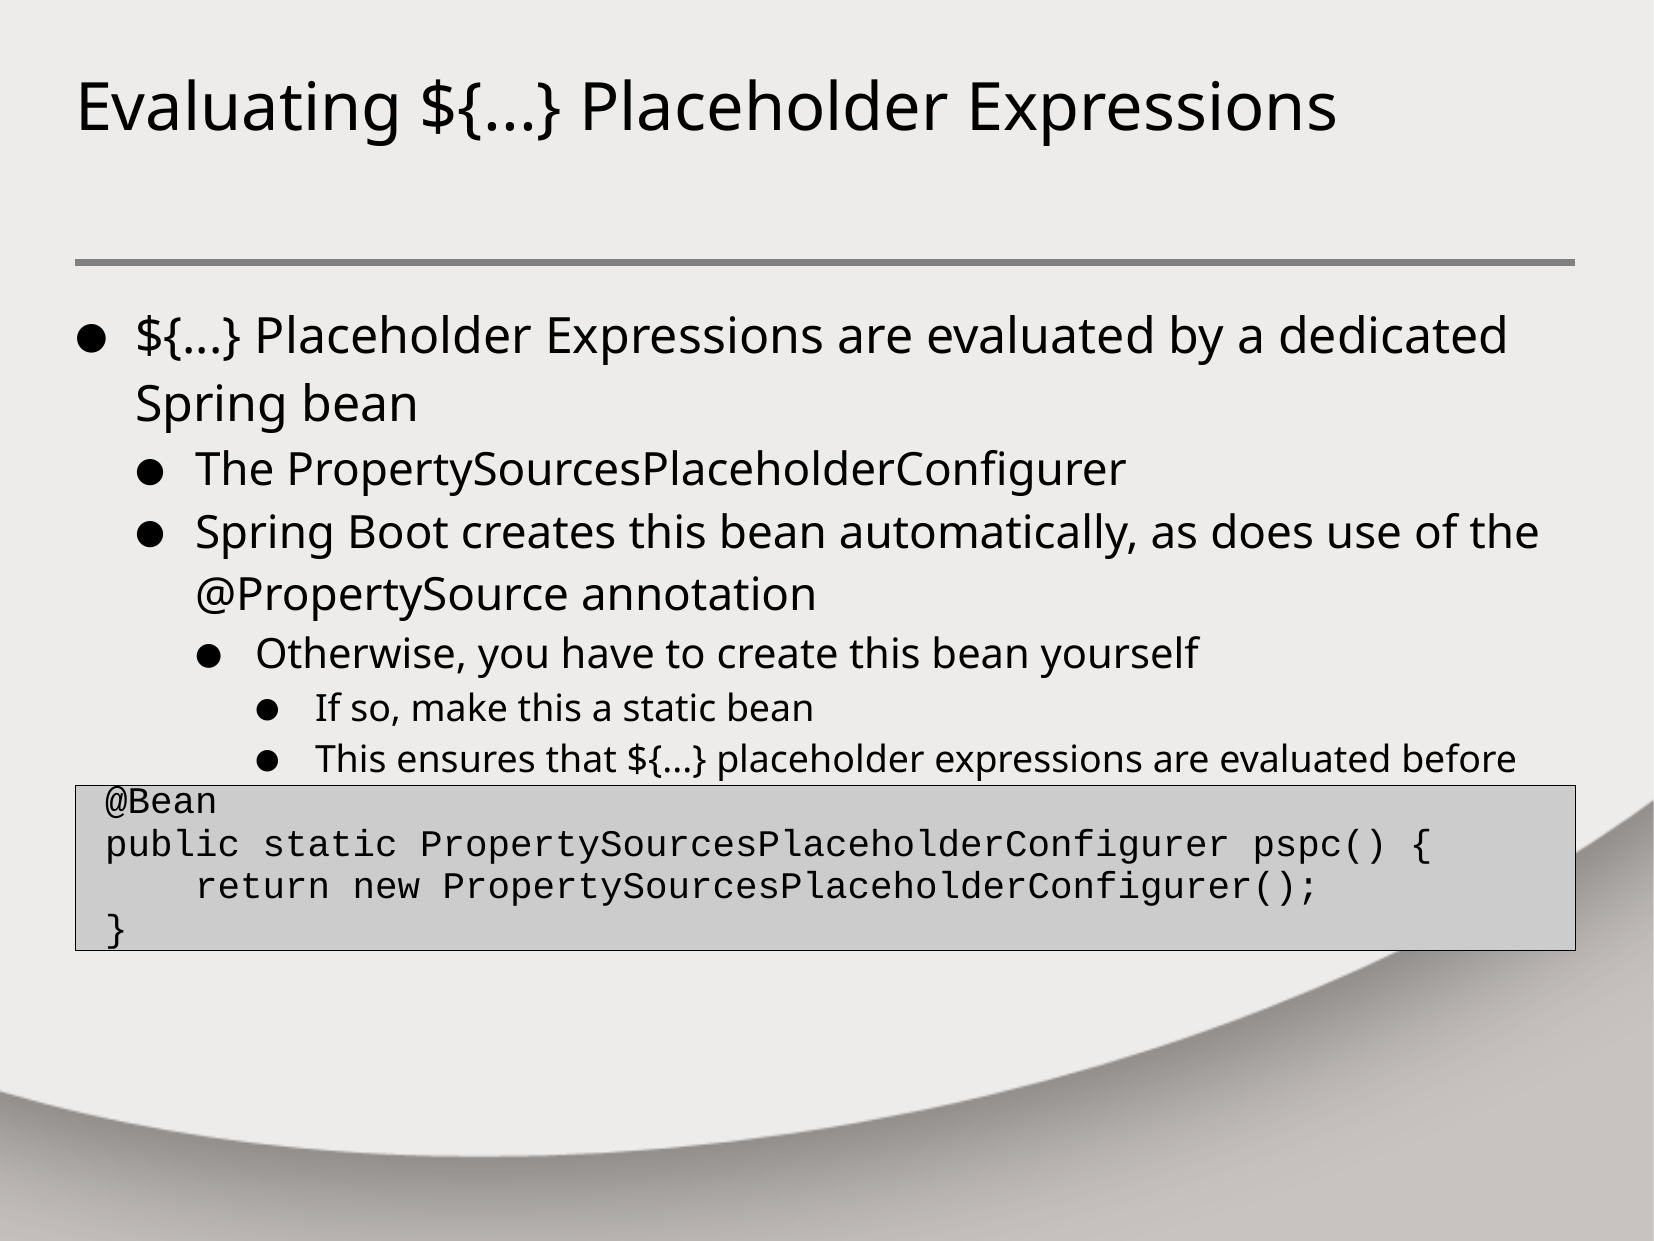

Evaluating ${...} Placeholder Expressions
# ${...} Placeholder Expressions are evaluated by a dedicated Spring bean
The PropertySourcesPlaceholderConfigurer
Spring Boot creates this bean automatically, as does use of the @PropertySource annotation
Otherwise, you have to create this bean yourself
If so, make this a static bean
This ensures that ${...} placeholder expressions are evaluated before any beans that depend on them are created
@Bean
public static PropertySourcesPlaceholderConfigurer pspc() {
 return new PropertySourcesPlaceholderConfigurer();
}